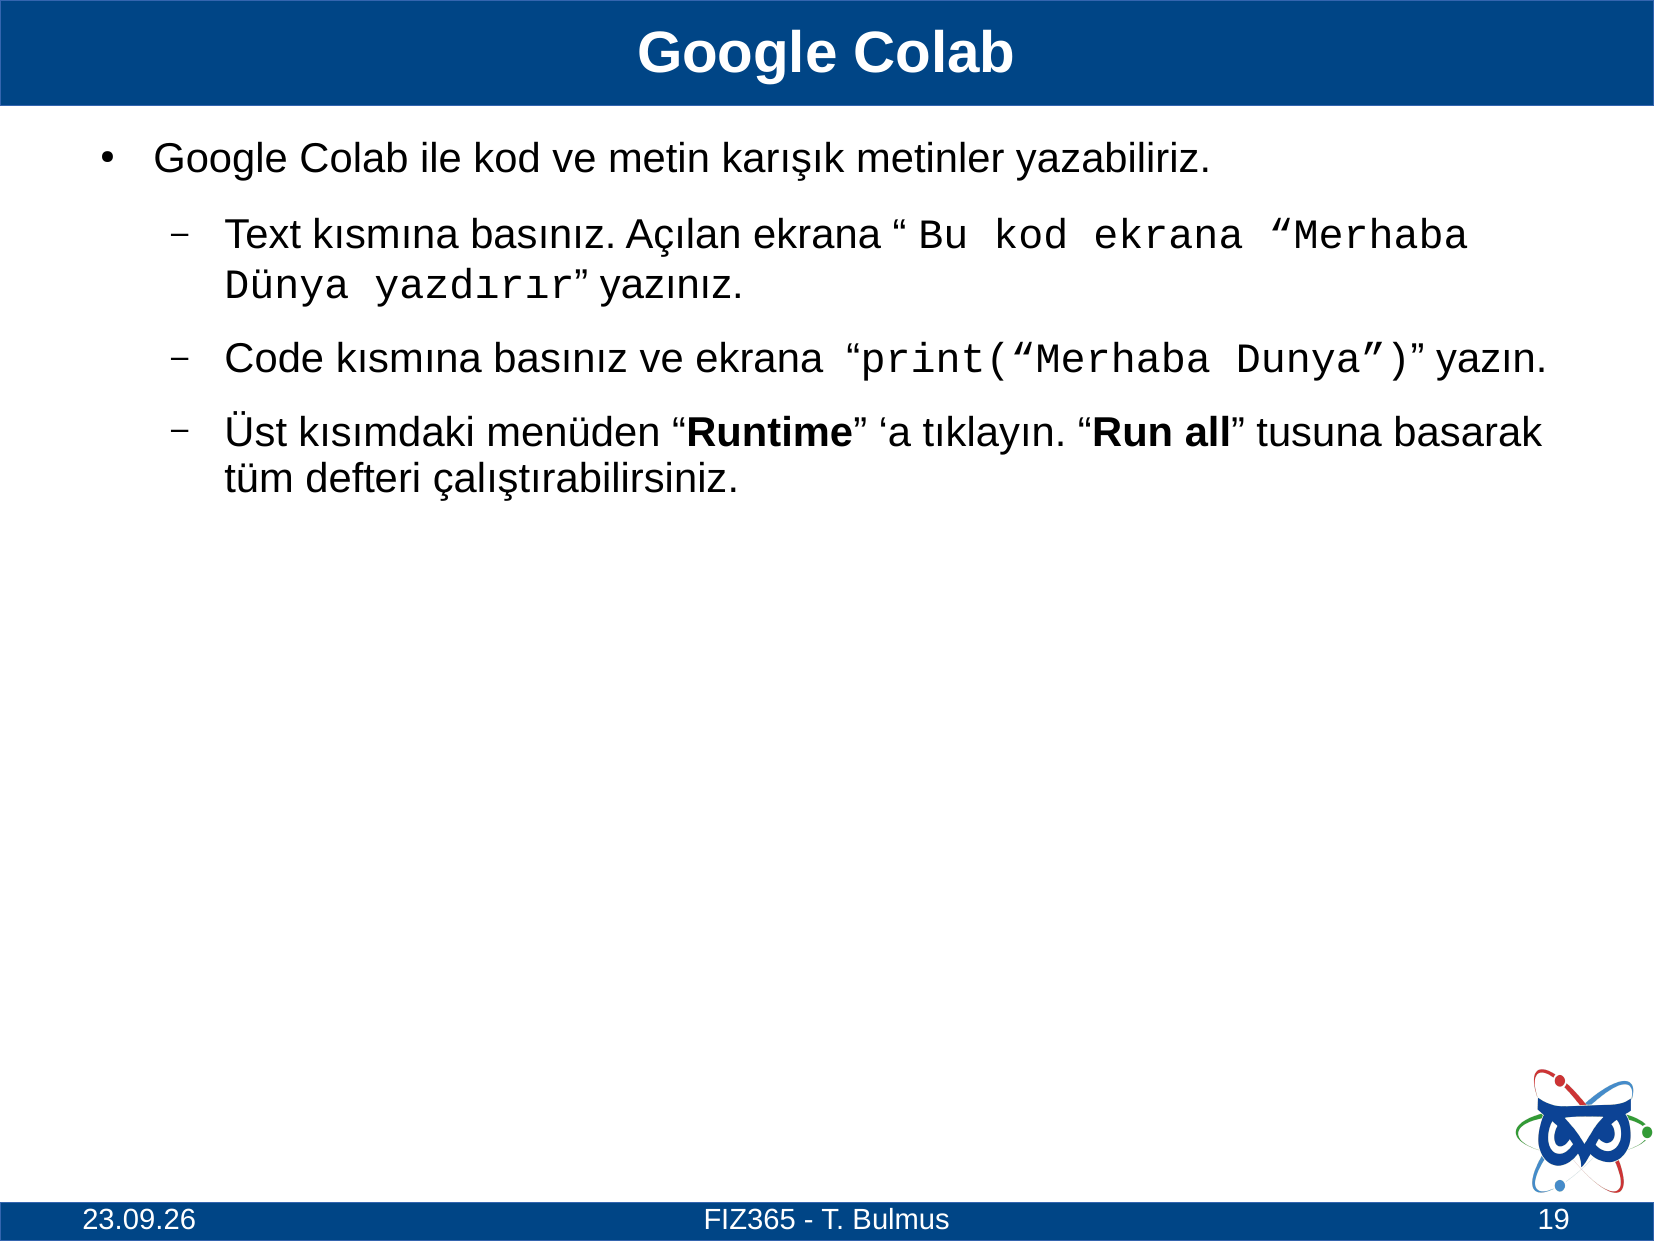

# Google Colab
Google Colab ile kod ve metin karışık metinler yazabiliriz.
Text kısmına basınız. Açılan ekrana “ Bu kod ekrana “Merhaba Dünya yazdırır” yazınız.
Code kısmına basınız ve ekrana “print(“Merhaba Dunya”)” yazın.
Üst kısımdaki menüden “Runtime” ‘a tıklayın. “Run all” tusuna basarak tüm defteri çalıştırabilirsiniz.
FIZ365 - T. Bulmus
19